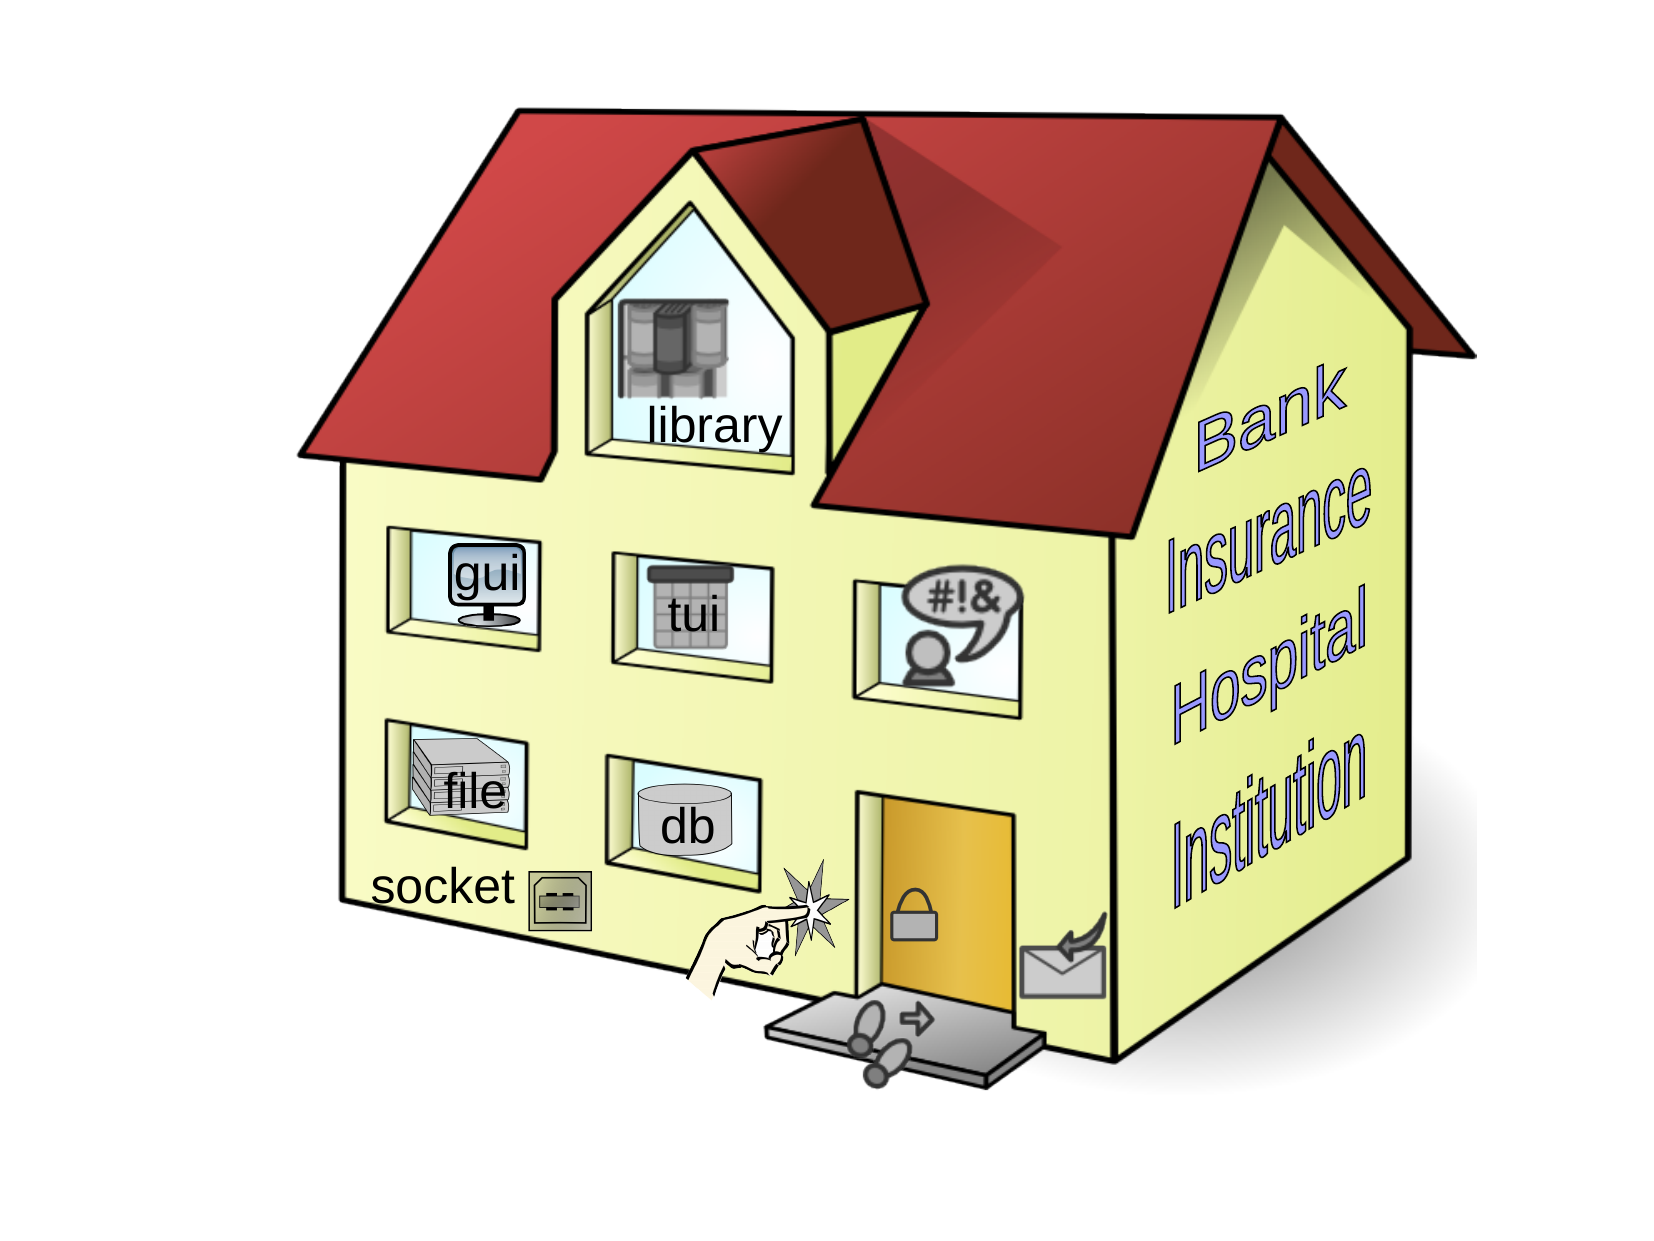

Bank
Insurance
Hospital
Institution
library
gui
tui
file
db
socket